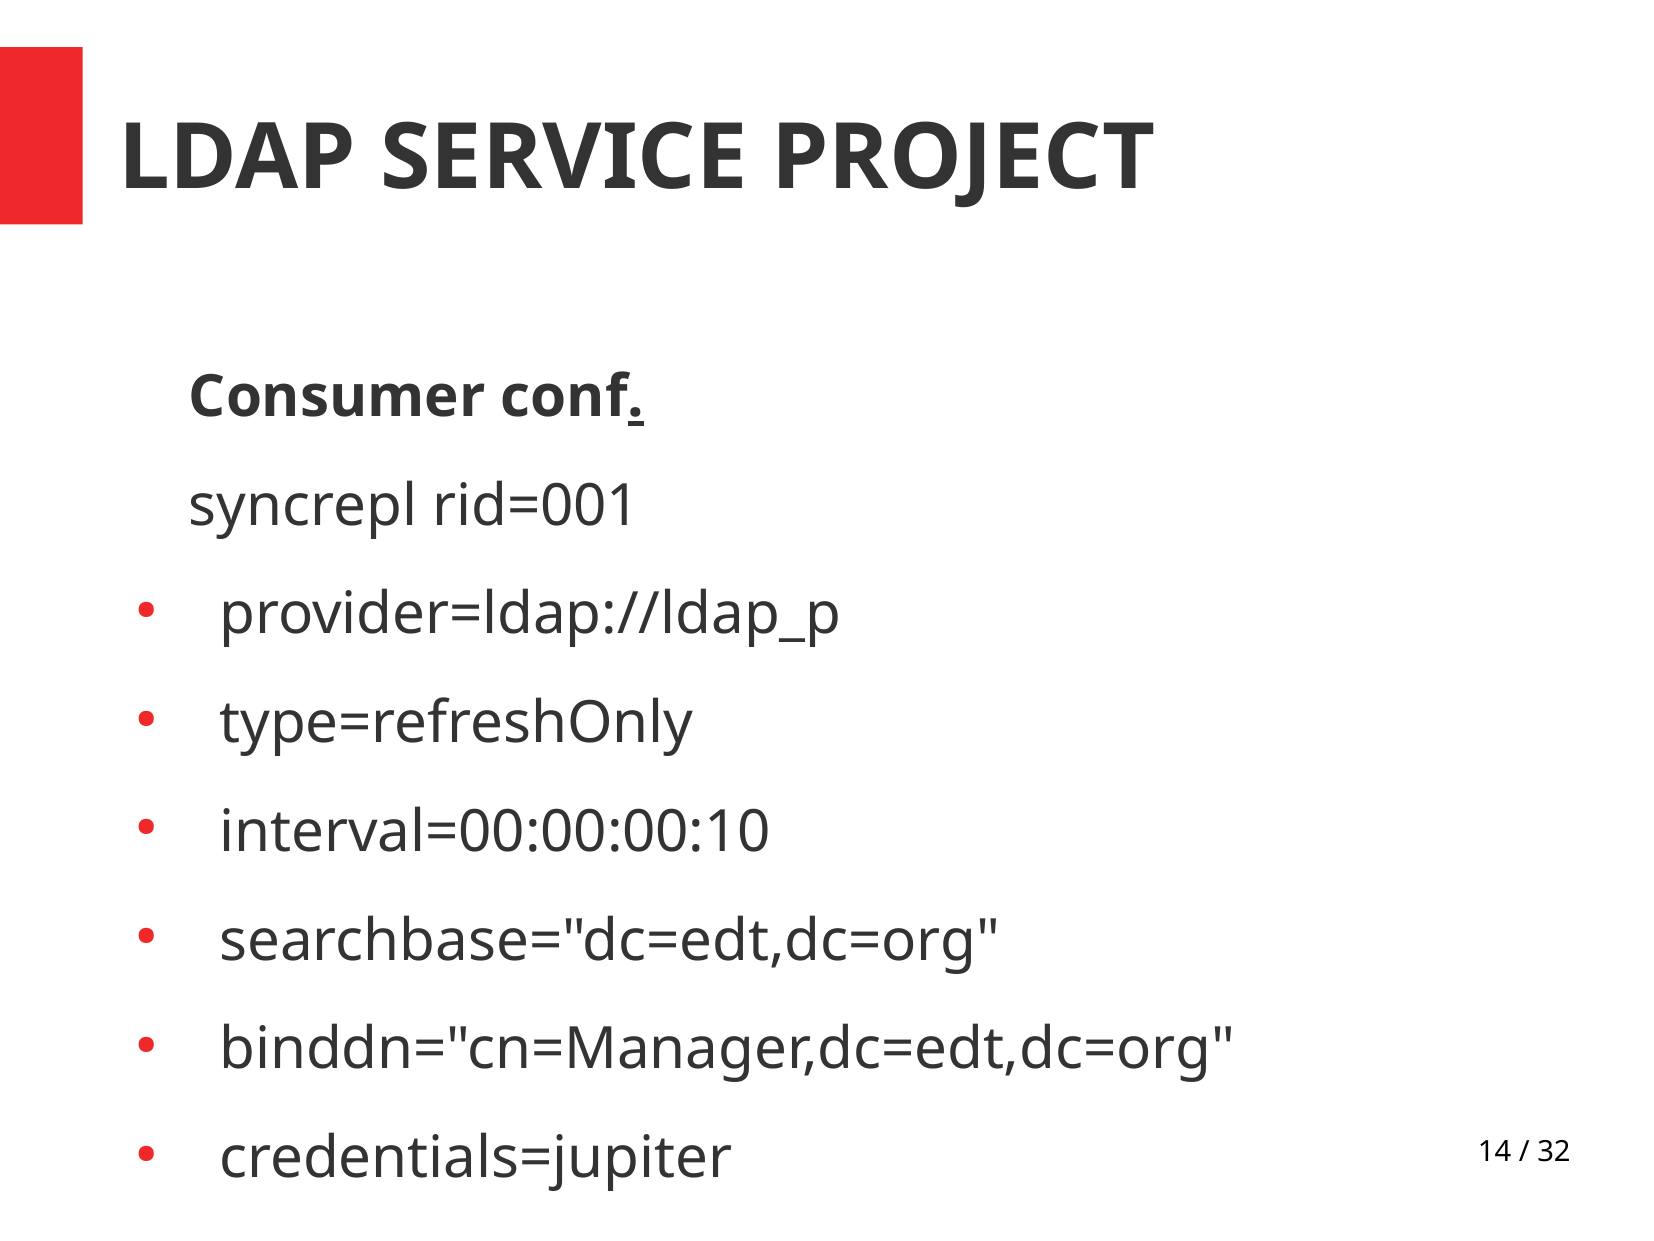

# LDAP SERVICE PROJECT
Consumer conf.
syncrepl rid=001
 provider=ldap://ldap_p
 type=refreshOnly
 interval=00:00:00:10
 searchbase="dc=edt,dc=org"
 binddn="cn=Manager,dc=edt,dc=org"
 credentials=jupiter
updateref ldap://ldap_p
14